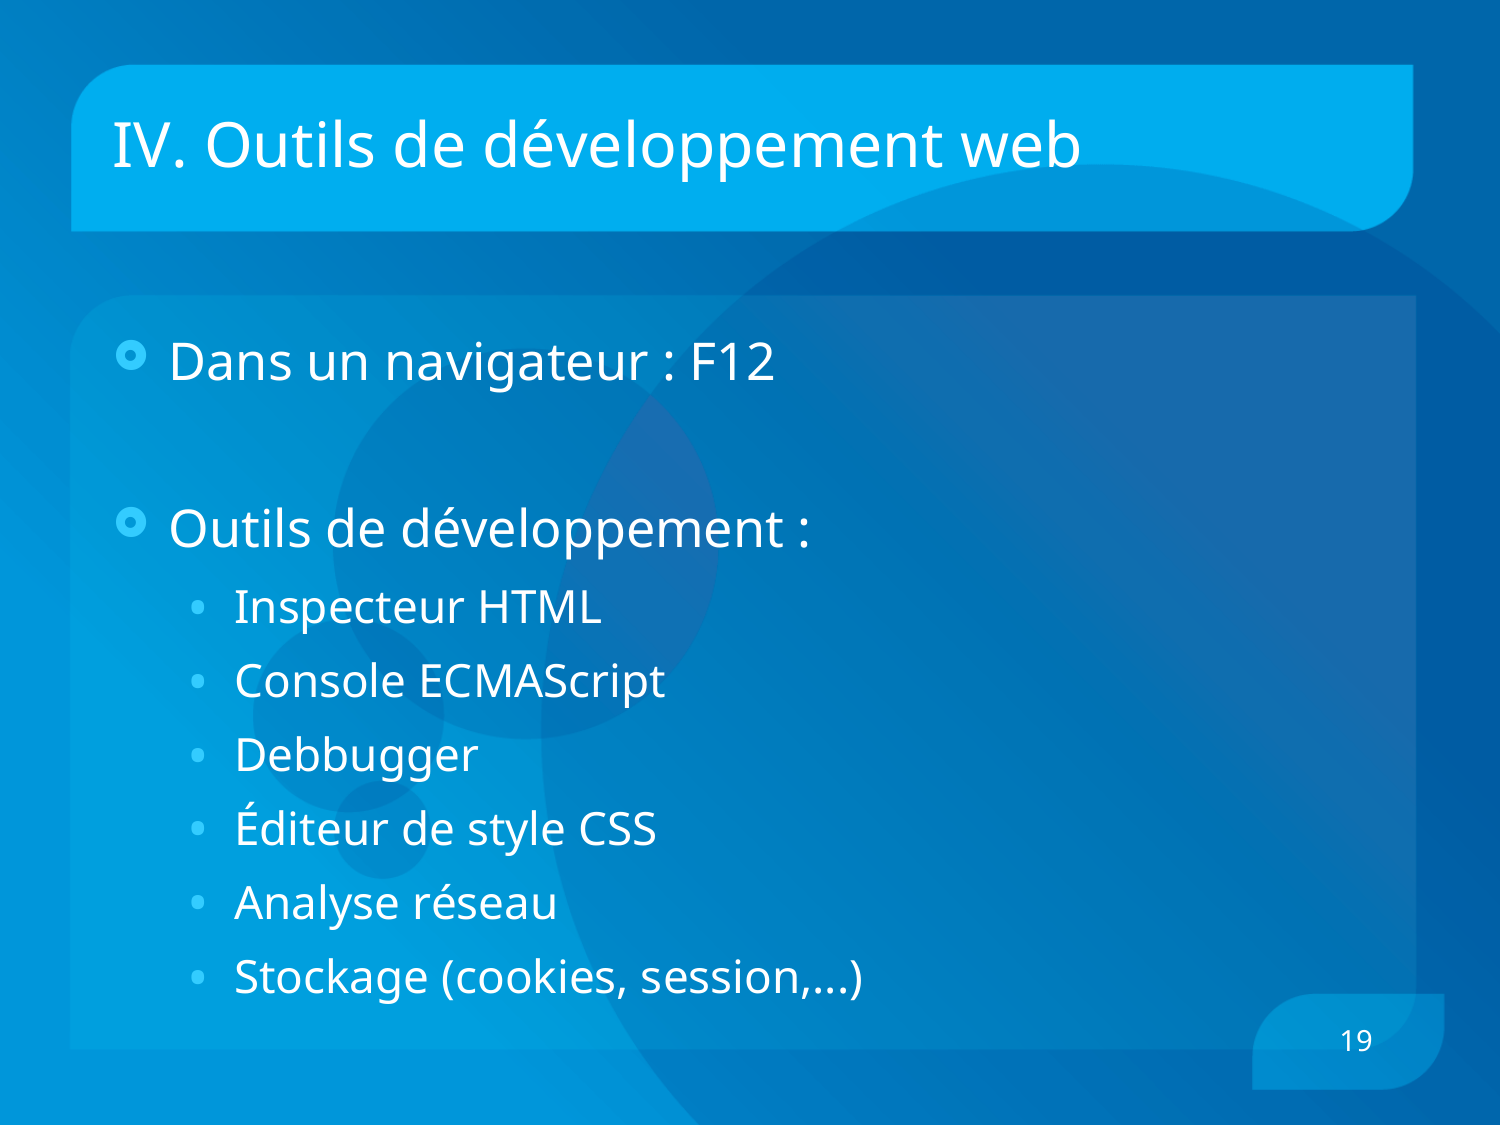

# IV. Outils de développement web
Dans un navigateur : F12
Outils de développement :
Inspecteur HTML
Console ECMAScript
Debbugger
Éditeur de style CSS
Analyse réseau
Stockage (cookies, session,...)
19